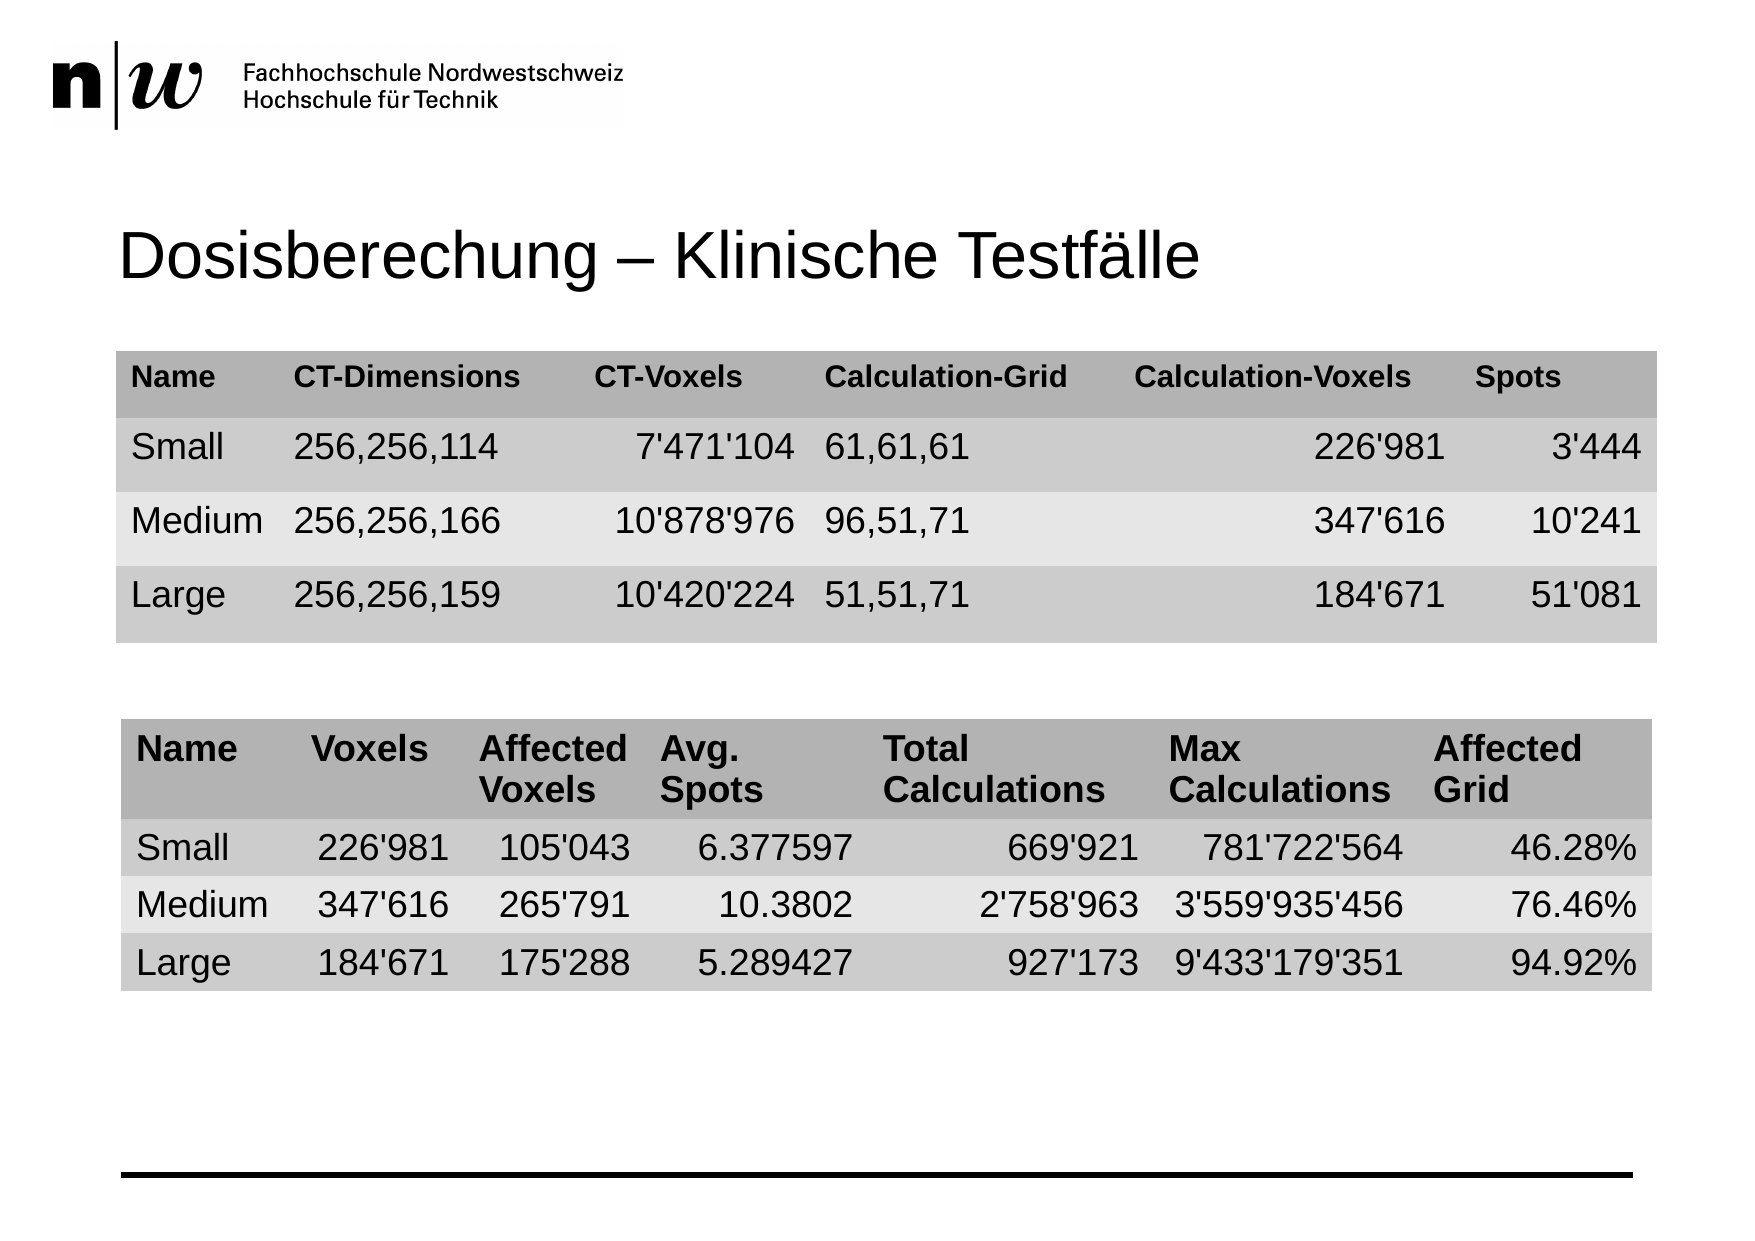

Dosisberechung – Klinische Testfälle
| Name | CT-Dimensions | CT-Voxels | Calculation-Grid | Calculation-Voxels | Spots |
| --- | --- | --- | --- | --- | --- |
| Small | 256,256,114 | 7'471'104 | 61,61,61 | 226'981 | 3'444 |
| Medium | 256,256,166 | 10'878'976 | 96,51,71 | 347'616 | 10'241 |
| Large | 256,256,159 | 10'420'224 | 51,51,71 | 184'671 | 51'081 |
| Name | Voxels | Affected Voxels | Avg. Spots | Total Calculations | Max Calculations | Affected Grid |
| --- | --- | --- | --- | --- | --- | --- |
| Small | 226'981 | 105'043 | 6.377597 | 669'921 | 781'722'564 | 46.28% |
| Medium | 347'616 | 265'791 | 10.3802 | 2'758'963 | 3'559'935'456 | 76.46% |
| Large | 184'671 | 175'288 | 5.289427 | 927'173 | 9'433'179'351 | 94.92% |